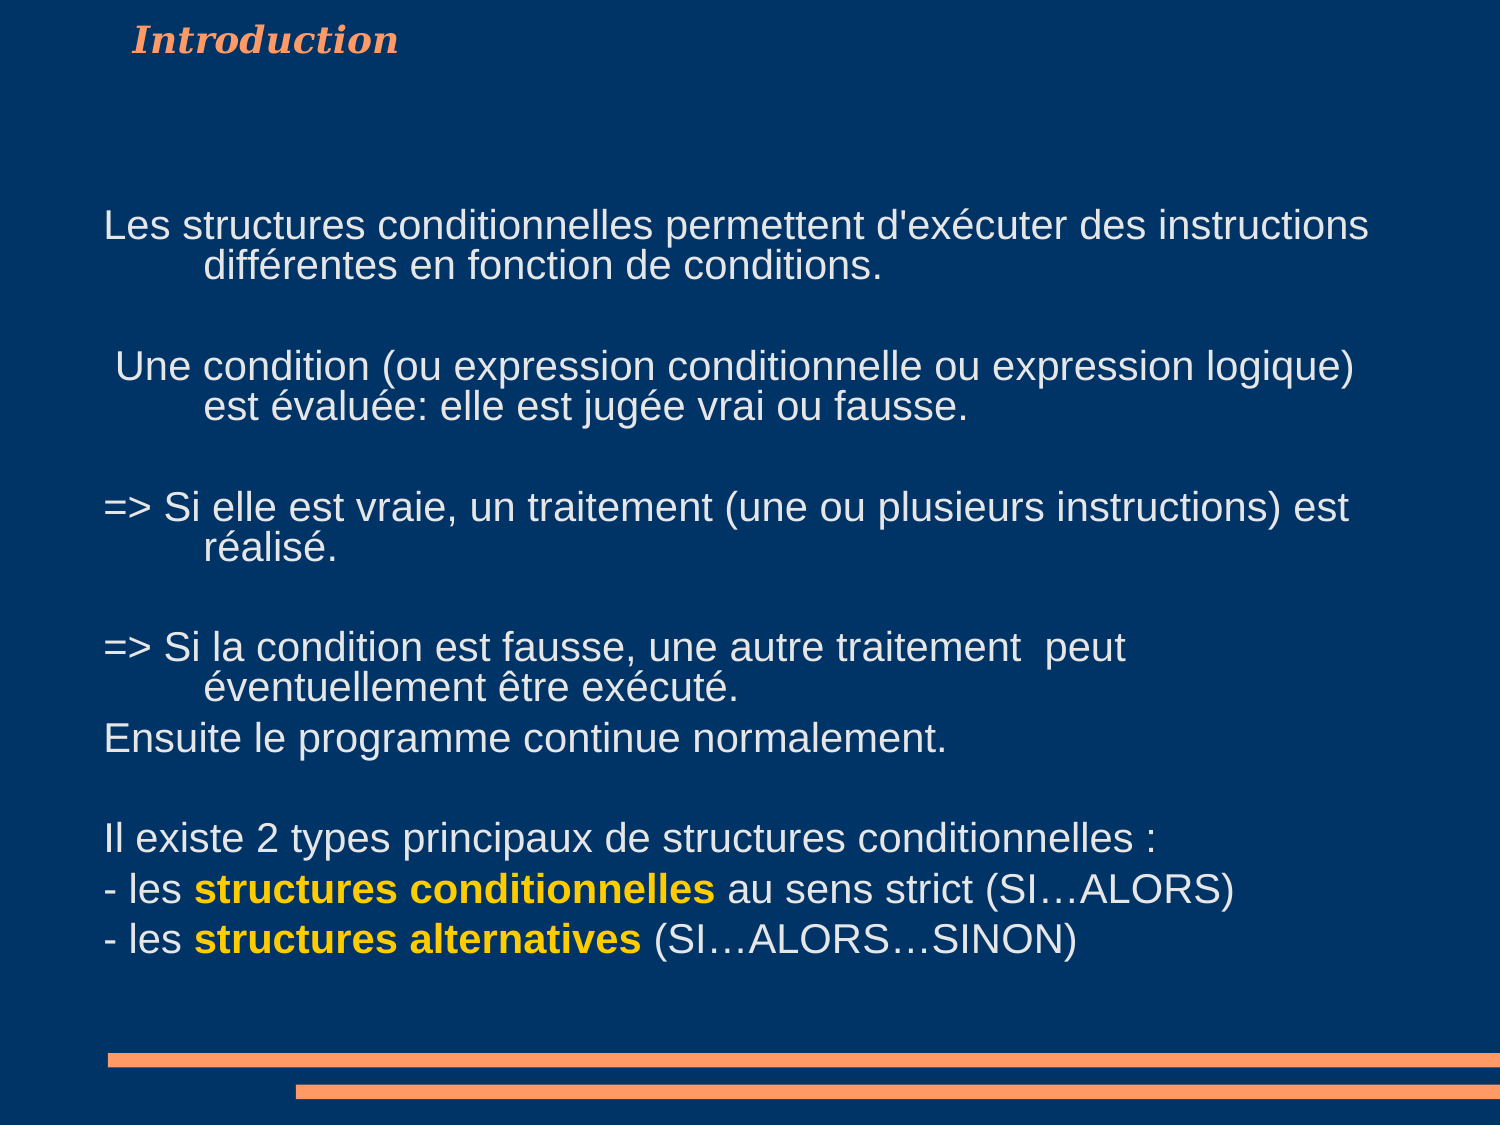

# Introduction
Les structures conditionnelles permettent d'exécuter des instructions différentes en fonction de conditions.
 Une condition (ou expression conditionnelle ou expression logique) est évaluée: elle est jugée vrai ou fausse.
=> Si elle est vraie, un traitement (une ou plusieurs instructions) est réalisé.
=> Si la condition est fausse, une autre traitement peut éventuellement être exécuté.
Ensuite le programme continue normalement.
Il existe 2 types principaux de structures conditionnelles :
- les structures conditionnelles au sens strict (SI…ALORS)
- les structures alternatives (SI…ALORS…SINON)